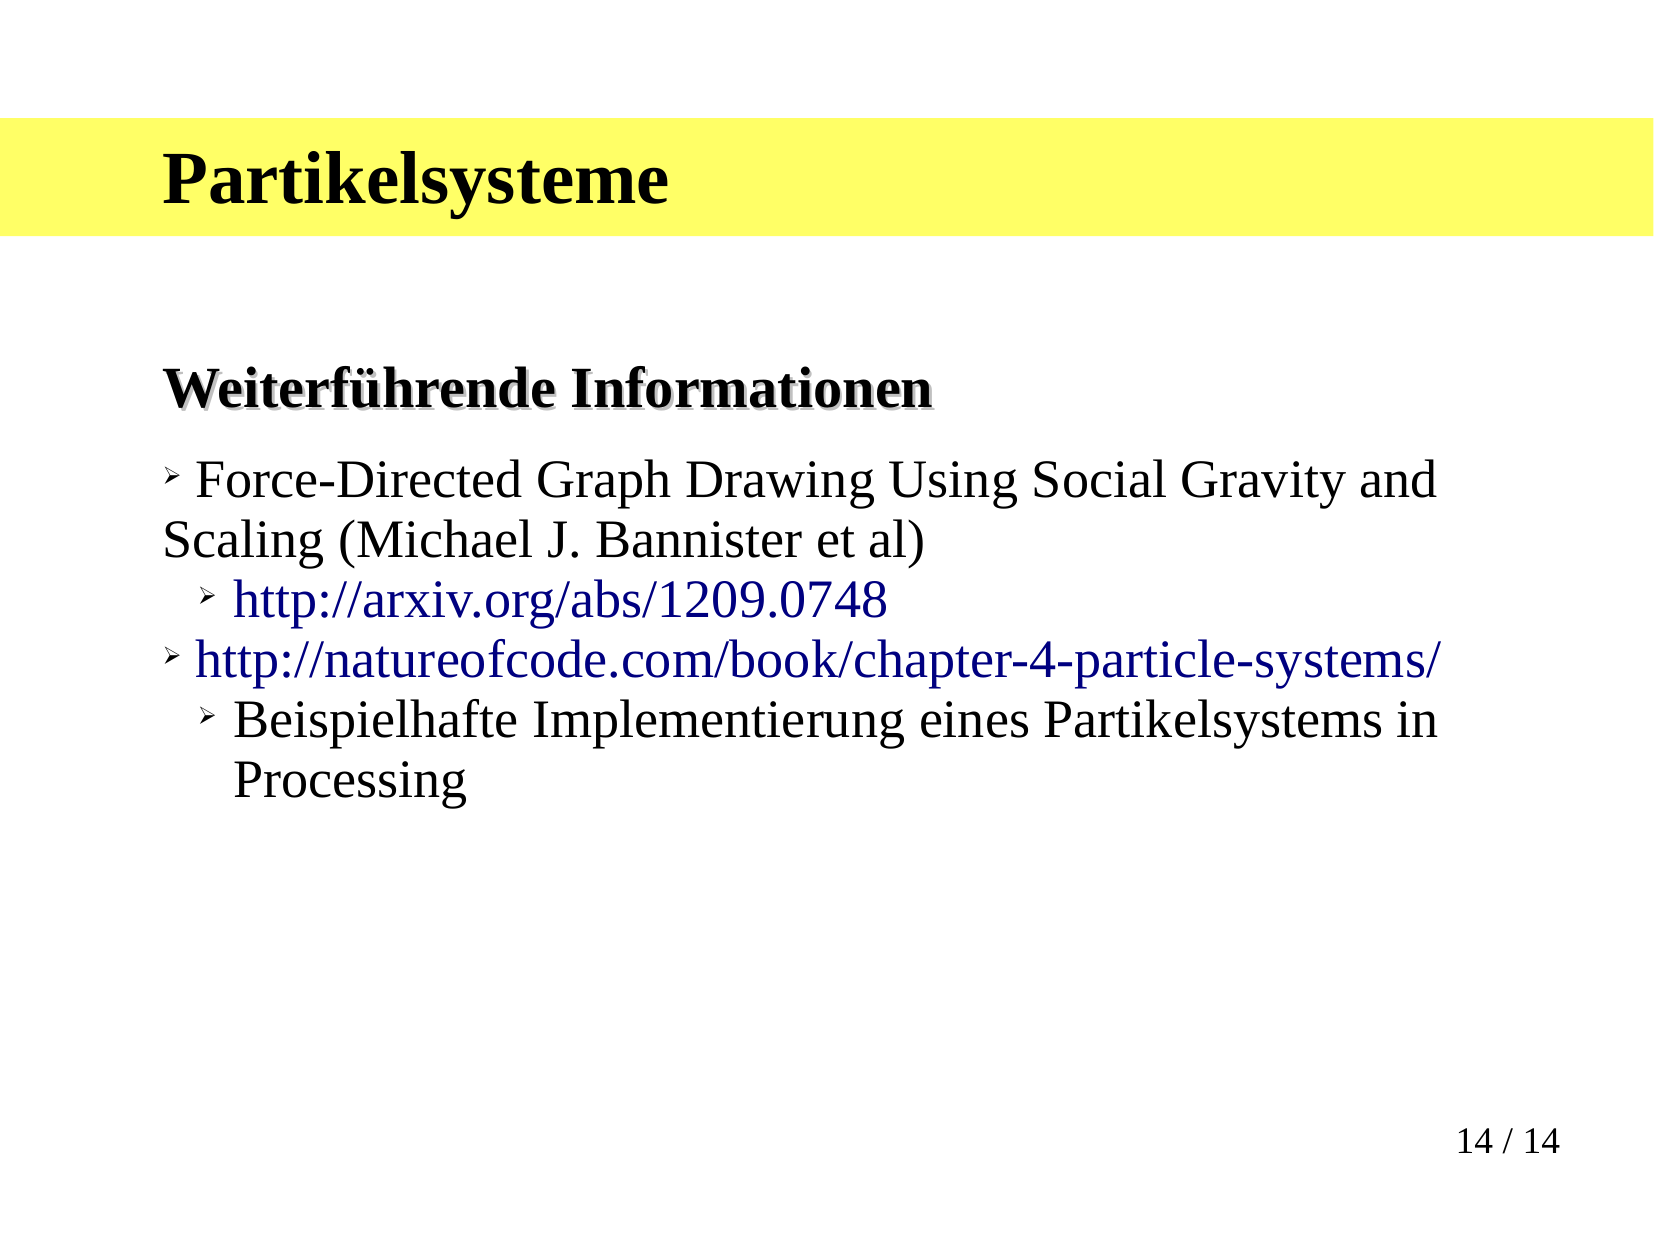

Partikelsysteme
Weiterführende Informationen
 Force-Directed Graph Drawing Using Social Gravity and Scaling (Michael J. Bannister et al)
http://arxiv.org/abs/1209.0748
 http://natureofcode.com/book/chapter-4-particle-systems/
Beispielhafte Implementierung eines Partikelsystems in Processing